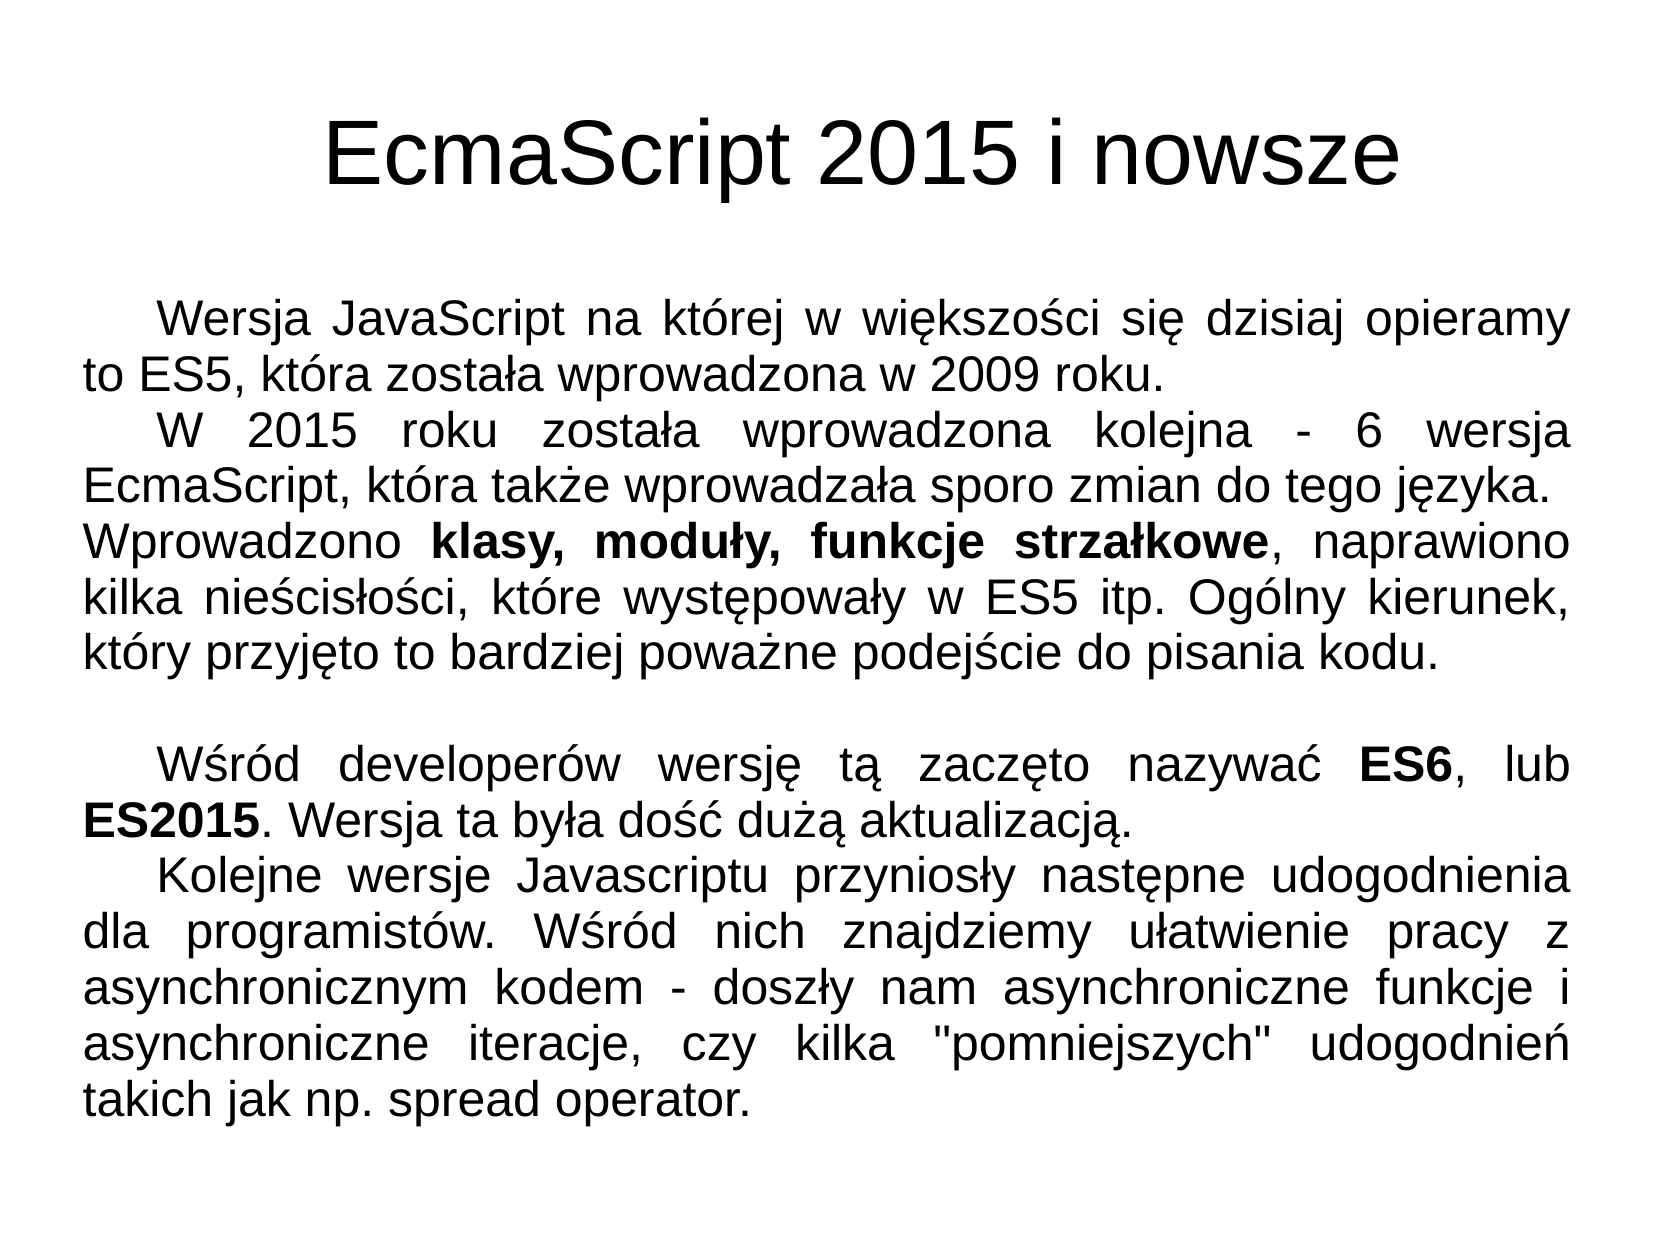

# EcmaScript 2015 i nowsze
	Wersja JavaScript na której w większości się dzisiaj opieramy to ES5, która została wprowadzona w 2009 roku.
	W 2015 roku została wprowadzona kolejna - 6 wersja EcmaScript, która także wprowadzała sporo zmian do tego języka.
Wprowadzono klasy, moduły, funkcje strzałkowe, naprawiono kilka nieścisłości, które występowały w ES5 itp. Ogólny kierunek, który przyjęto to bardziej poważne podejście do pisania kodu.
	Wśród developerów wersję tą zaczęto nazywać ES6, lub ES2015. Wersja ta była dość dużą aktualizacją.
	Kolejne wersje Javascriptu przyniosły następne udogodnienia dla programistów. Wśród nich znajdziemy ułatwienie pracy z asynchronicznym kodem - doszły nam asynchroniczne funkcje i asynchroniczne iteracje, czy kilka "pomniejszych" udogodnień takich jak np. spread operator.